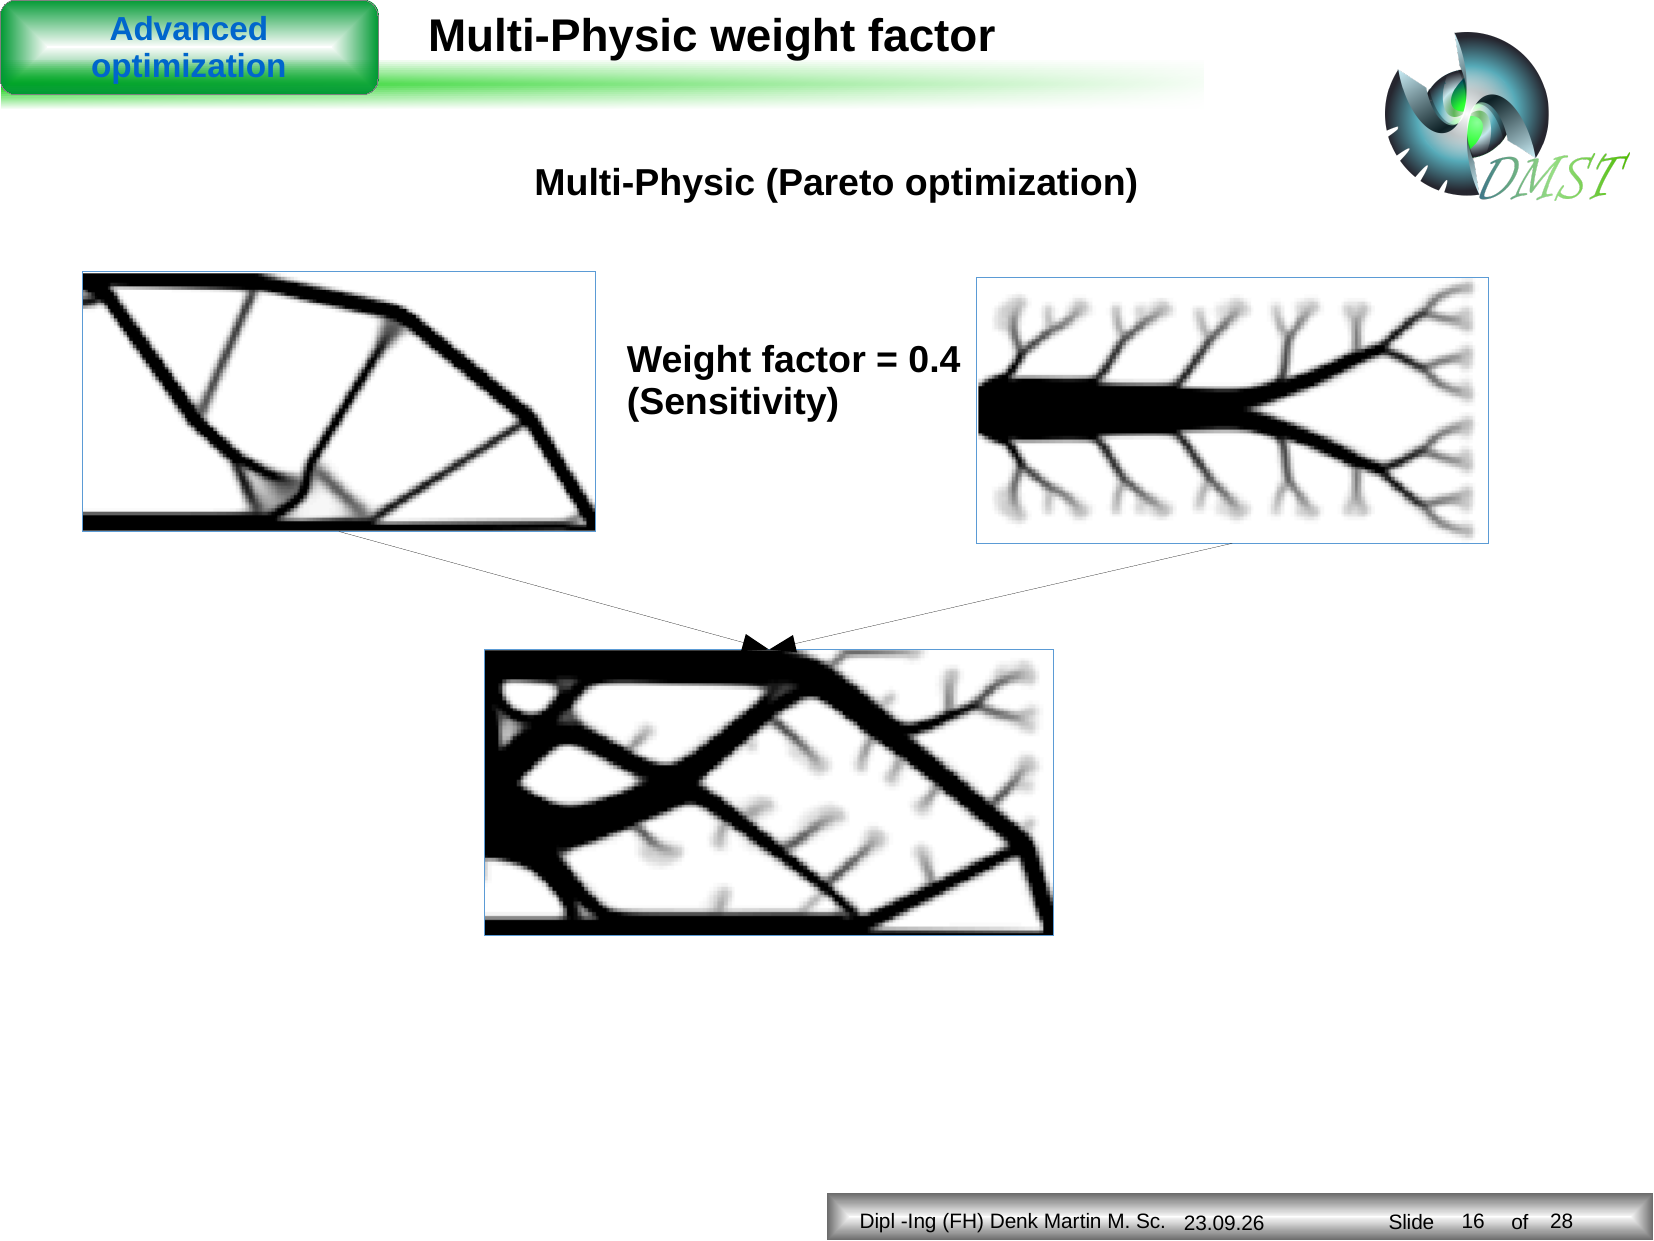

Advanced
optimization
Multi-Physic weight factor
Multi-Physic (Pareto optimization)
Weight factor = 0.4
(Sensitivity)